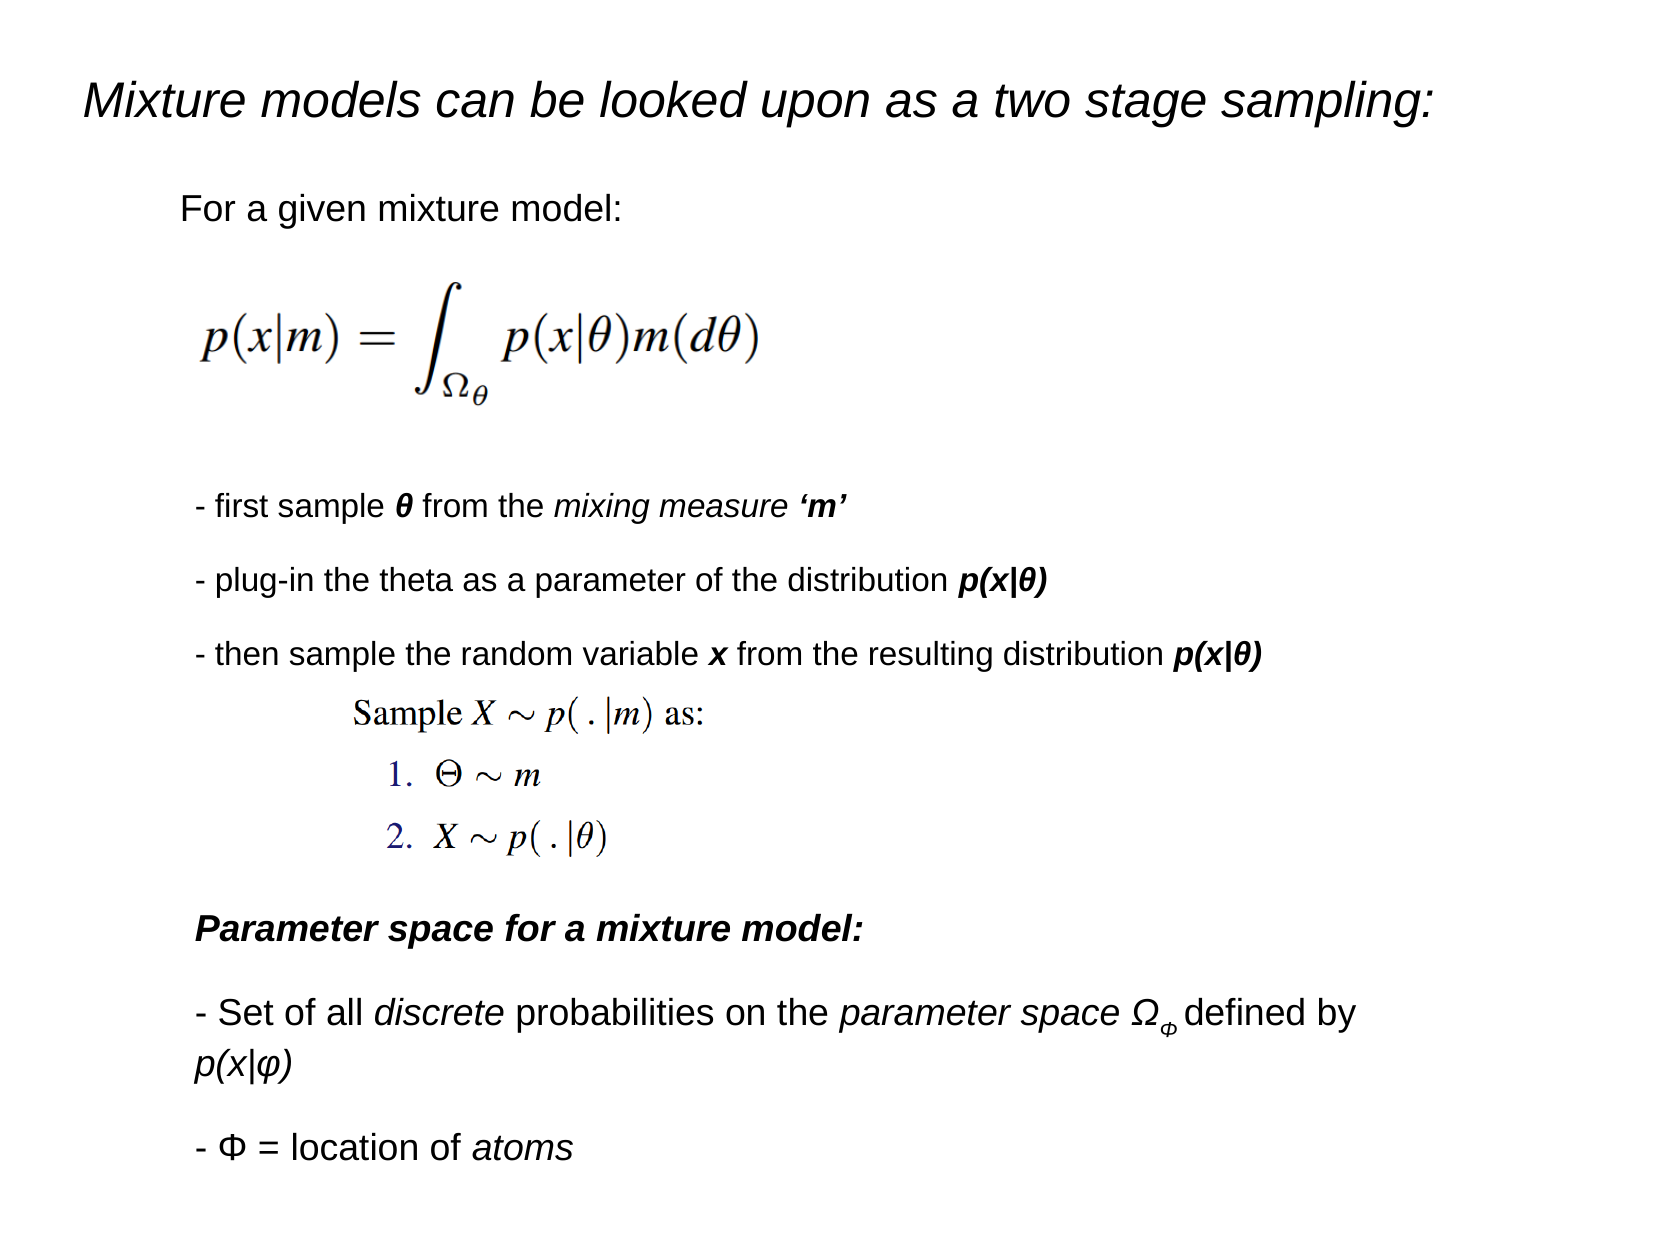

# Mixture models can be looked upon as a two stage sampling:
For a given mixture model:
- first sample θ from the mixing measure ‘m’
- plug-in the theta as a parameter of the distribution p(x|θ)
- then sample the random variable x from the resulting distribution p(x|θ)
Parameter space for a mixture model:
- Set of all discrete probabilities on the parameter space ΩΦ defined by p(x|φ)
- Φ = location of atoms